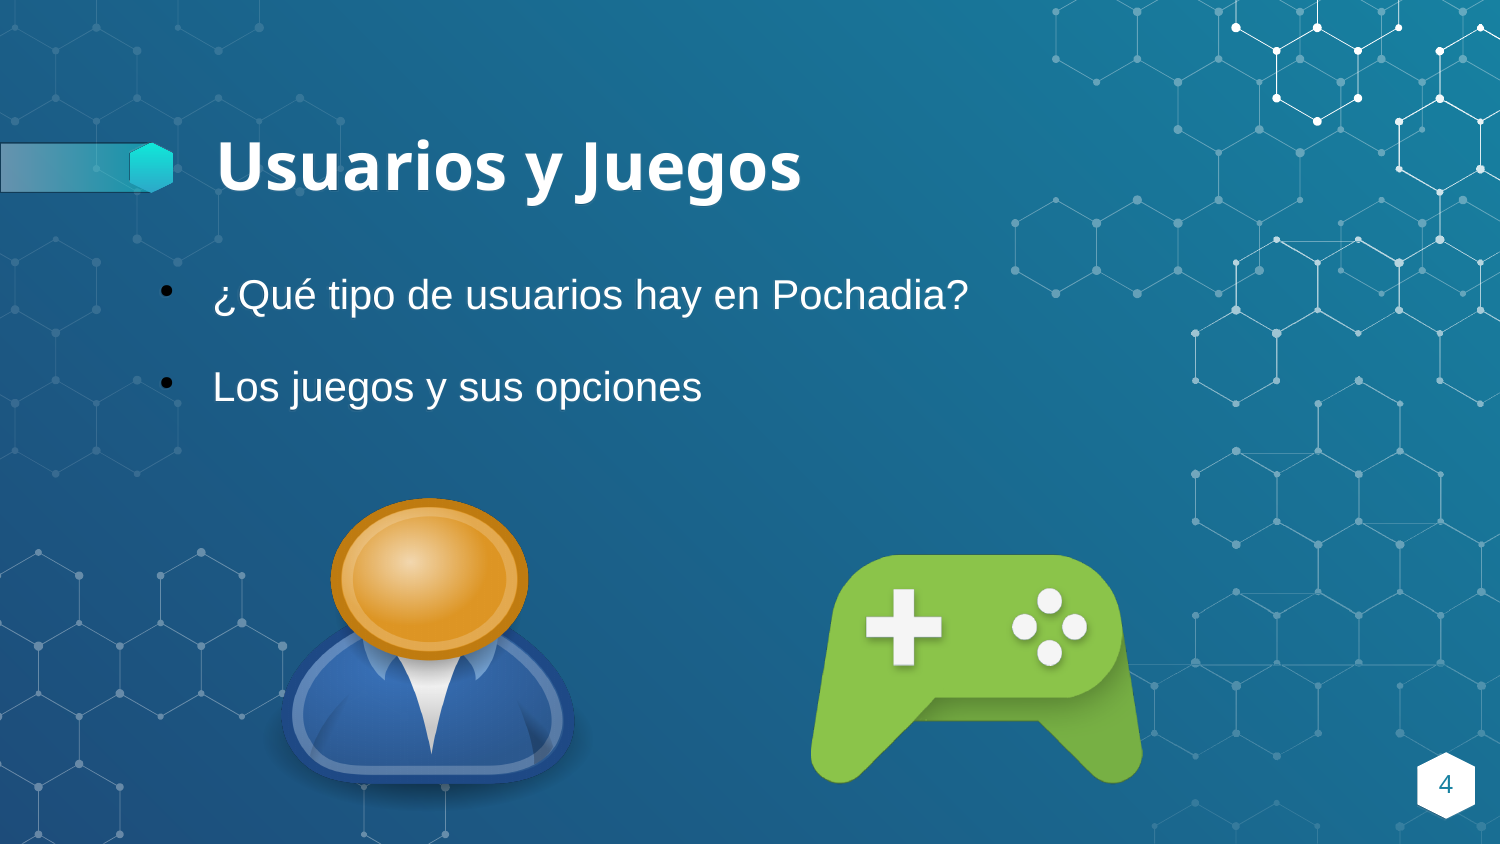

# Usuarios y Juegos
¿Qué tipo de usuarios hay en Pochadia?
Los juegos y sus opciones